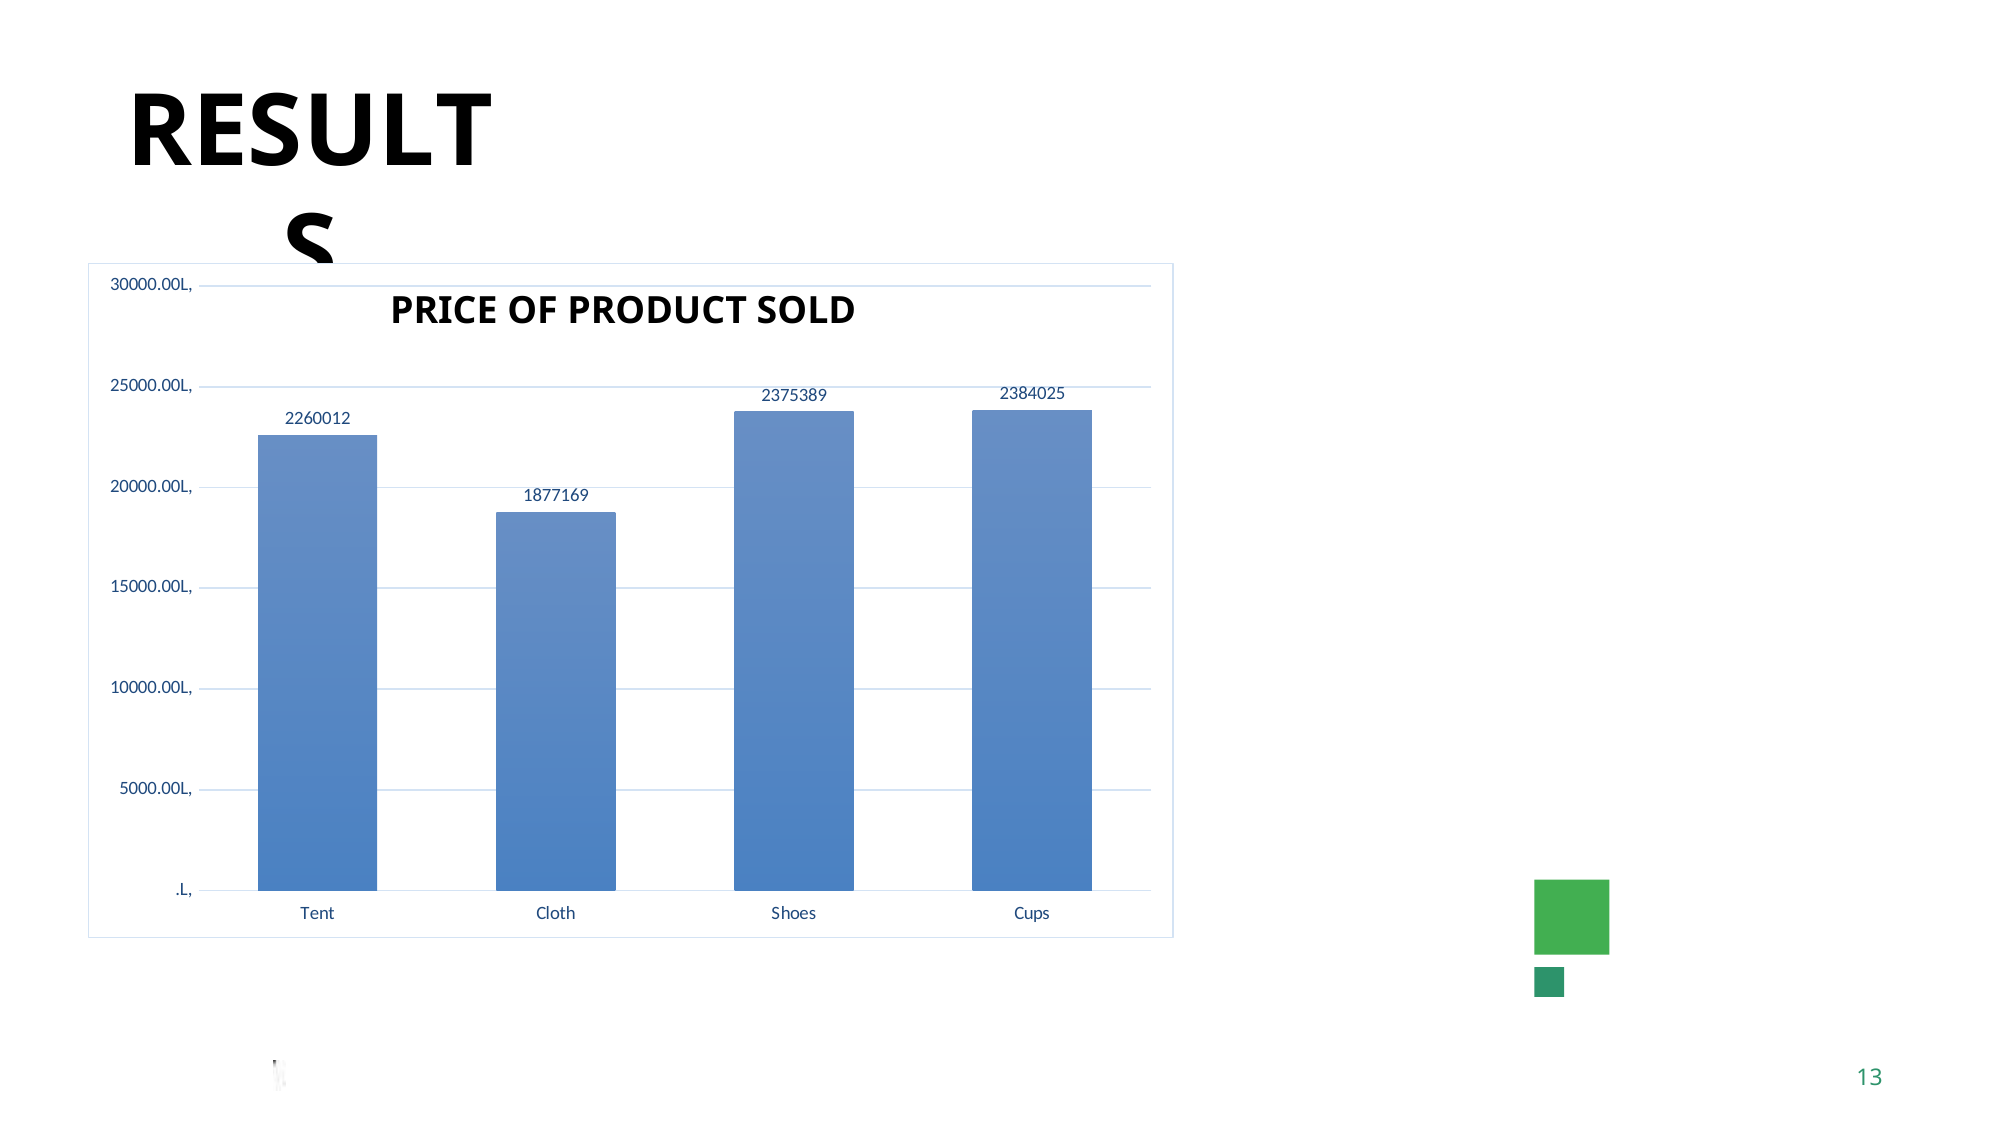

# RESULTS
### Chart
| Category | Total |
|---|---|
| Tent | 2260012.0 |
| Cloth | 1877169.0 |
| Shoes | 2375389.0 |
| Cups | 2384025.0 |PRICE OF PRODUCT SOLD